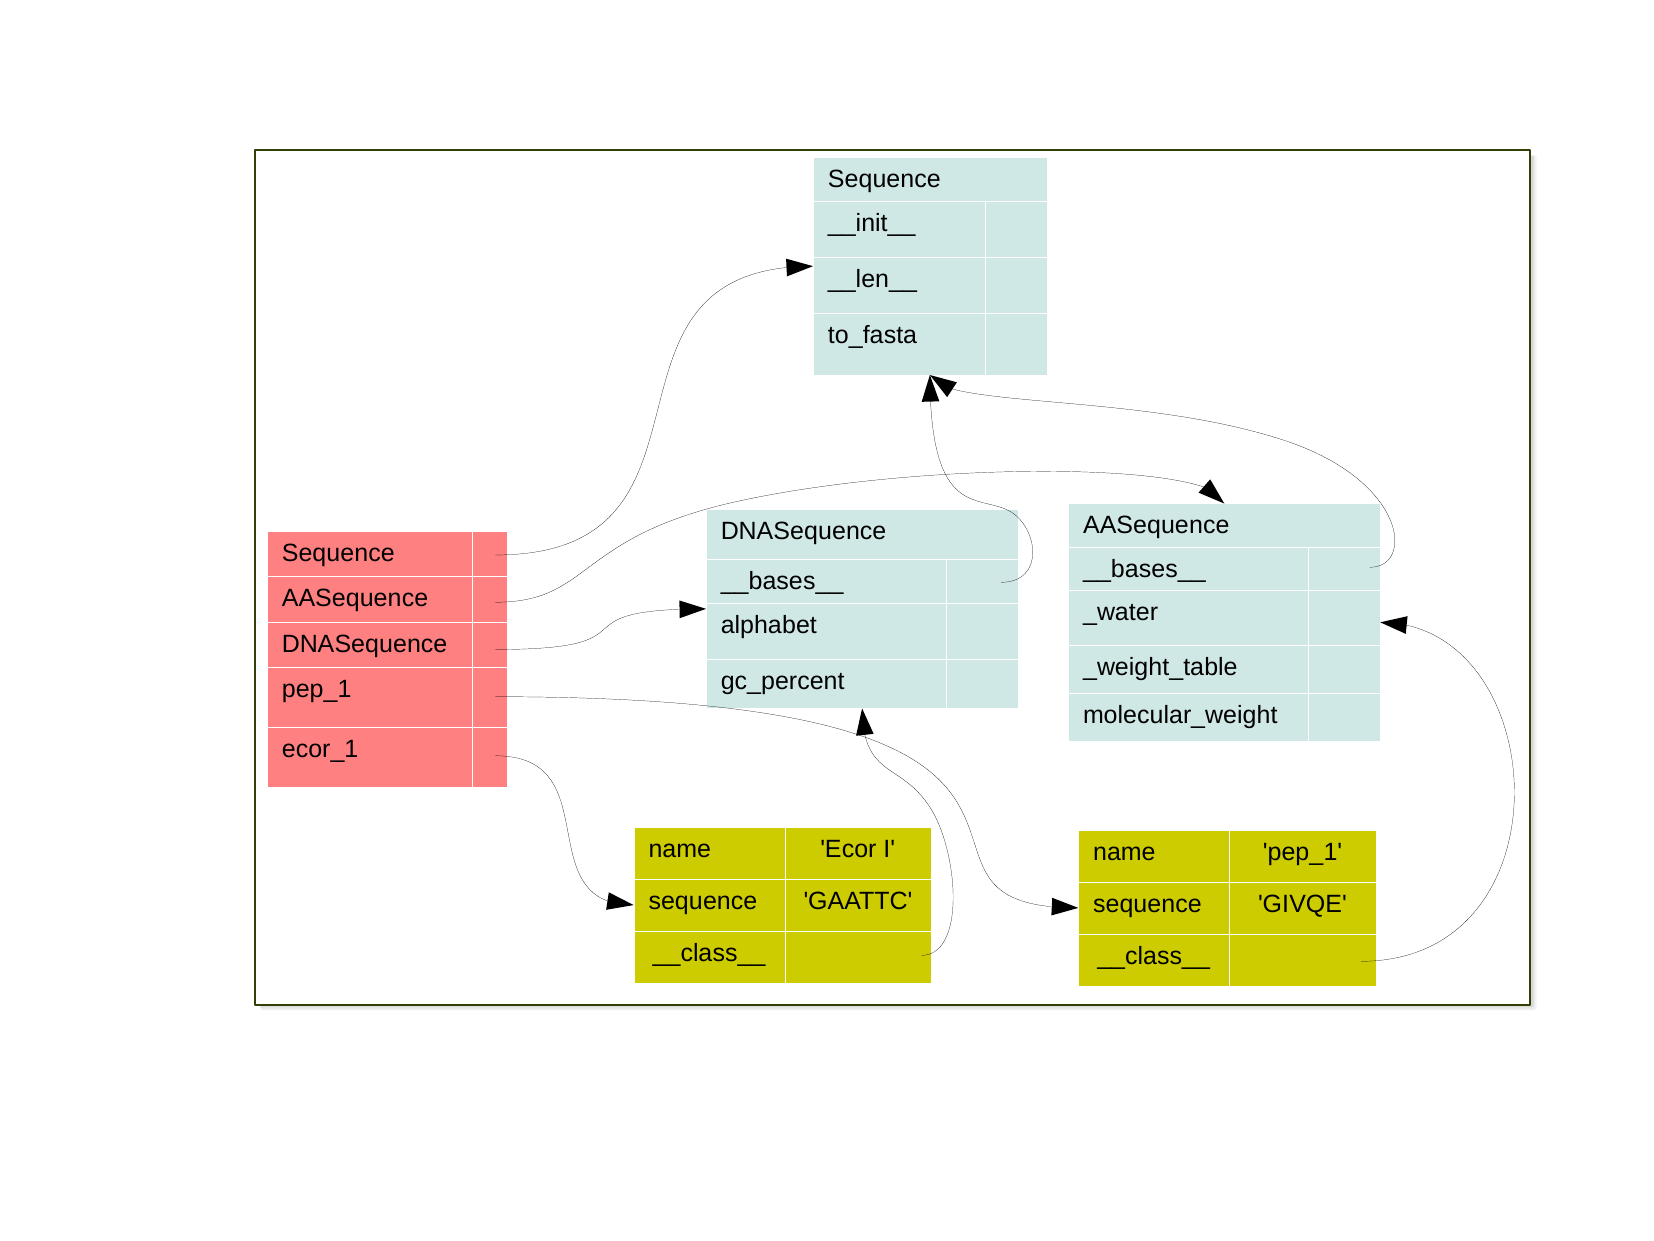

| Sequence | |
| --- | --- |
| \_\_init\_\_ | |
| \_\_len\_\_ | |
| to\_fasta | |
| AASequence | |
| --- | --- |
| \_\_bases\_\_ | |
| \_water | |
| \_weight\_table | |
| molecular\_weight | |
| DNASequence | |
| --- | --- |
| \_\_bases\_\_ | |
| alphabet | |
| gc\_percent | |
| Sequence | |
| --- | --- |
| AASequence | |
| DNASequence | |
| pep\_1 | |
| ecor\_1 | |
| name | 'Ecor I' |
| --- | --- |
| sequence | 'GAATTC' |
| \_\_class\_\_ | |
| name | 'pep\_1' |
| --- | --- |
| sequence | 'GIVQE' |
| \_\_class\_\_ | |